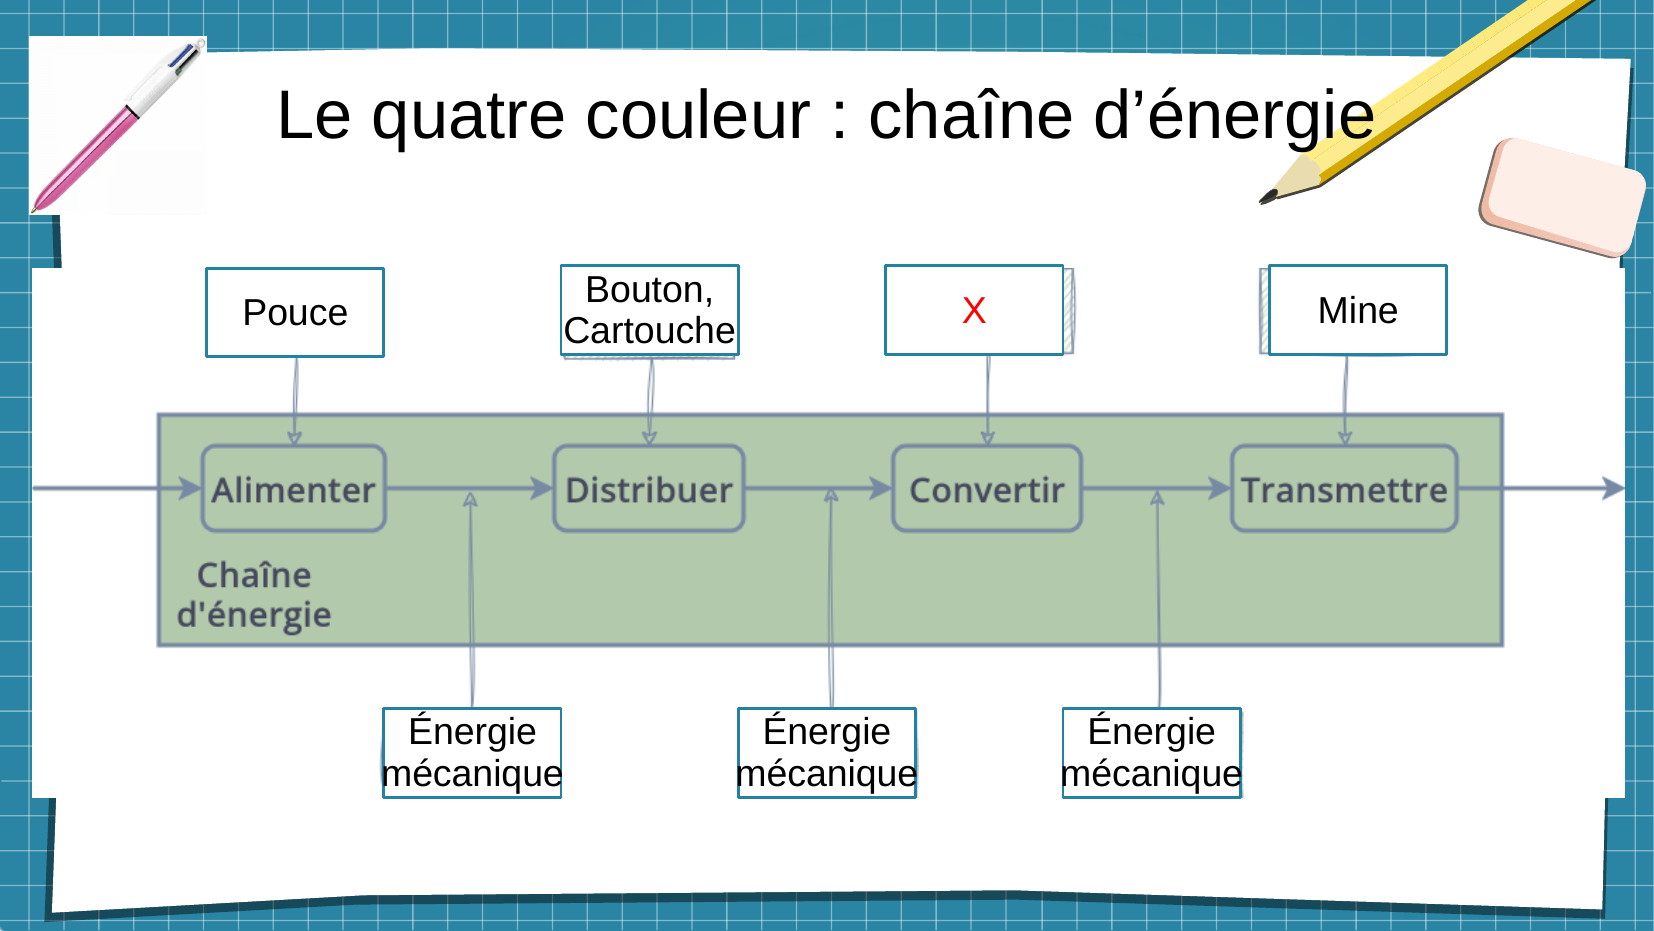

# Le quatre couleur : chaîne d’énergie
Bouton,
Cartouche
X
Mine
Pouce
Énergie
mécanique
Énergie
mécanique
Énergie
mécanique